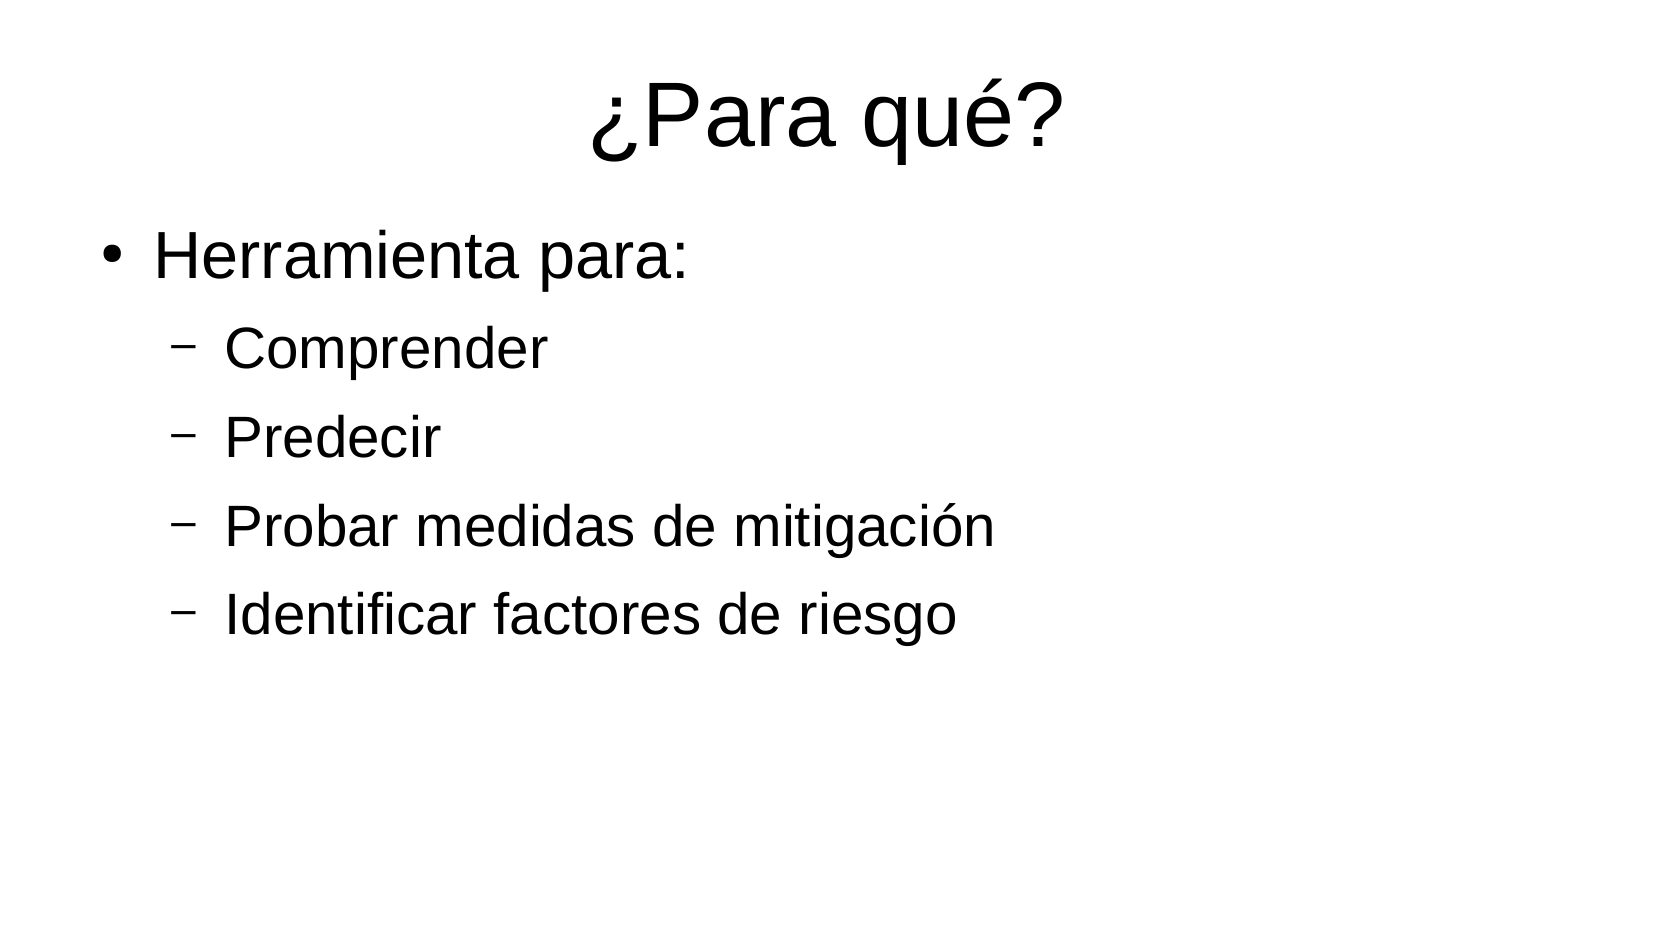

# ¿Para qué?
Herramienta para:
Comprender
Predecir
Probar medidas de mitigación
Identificar factores de riesgo